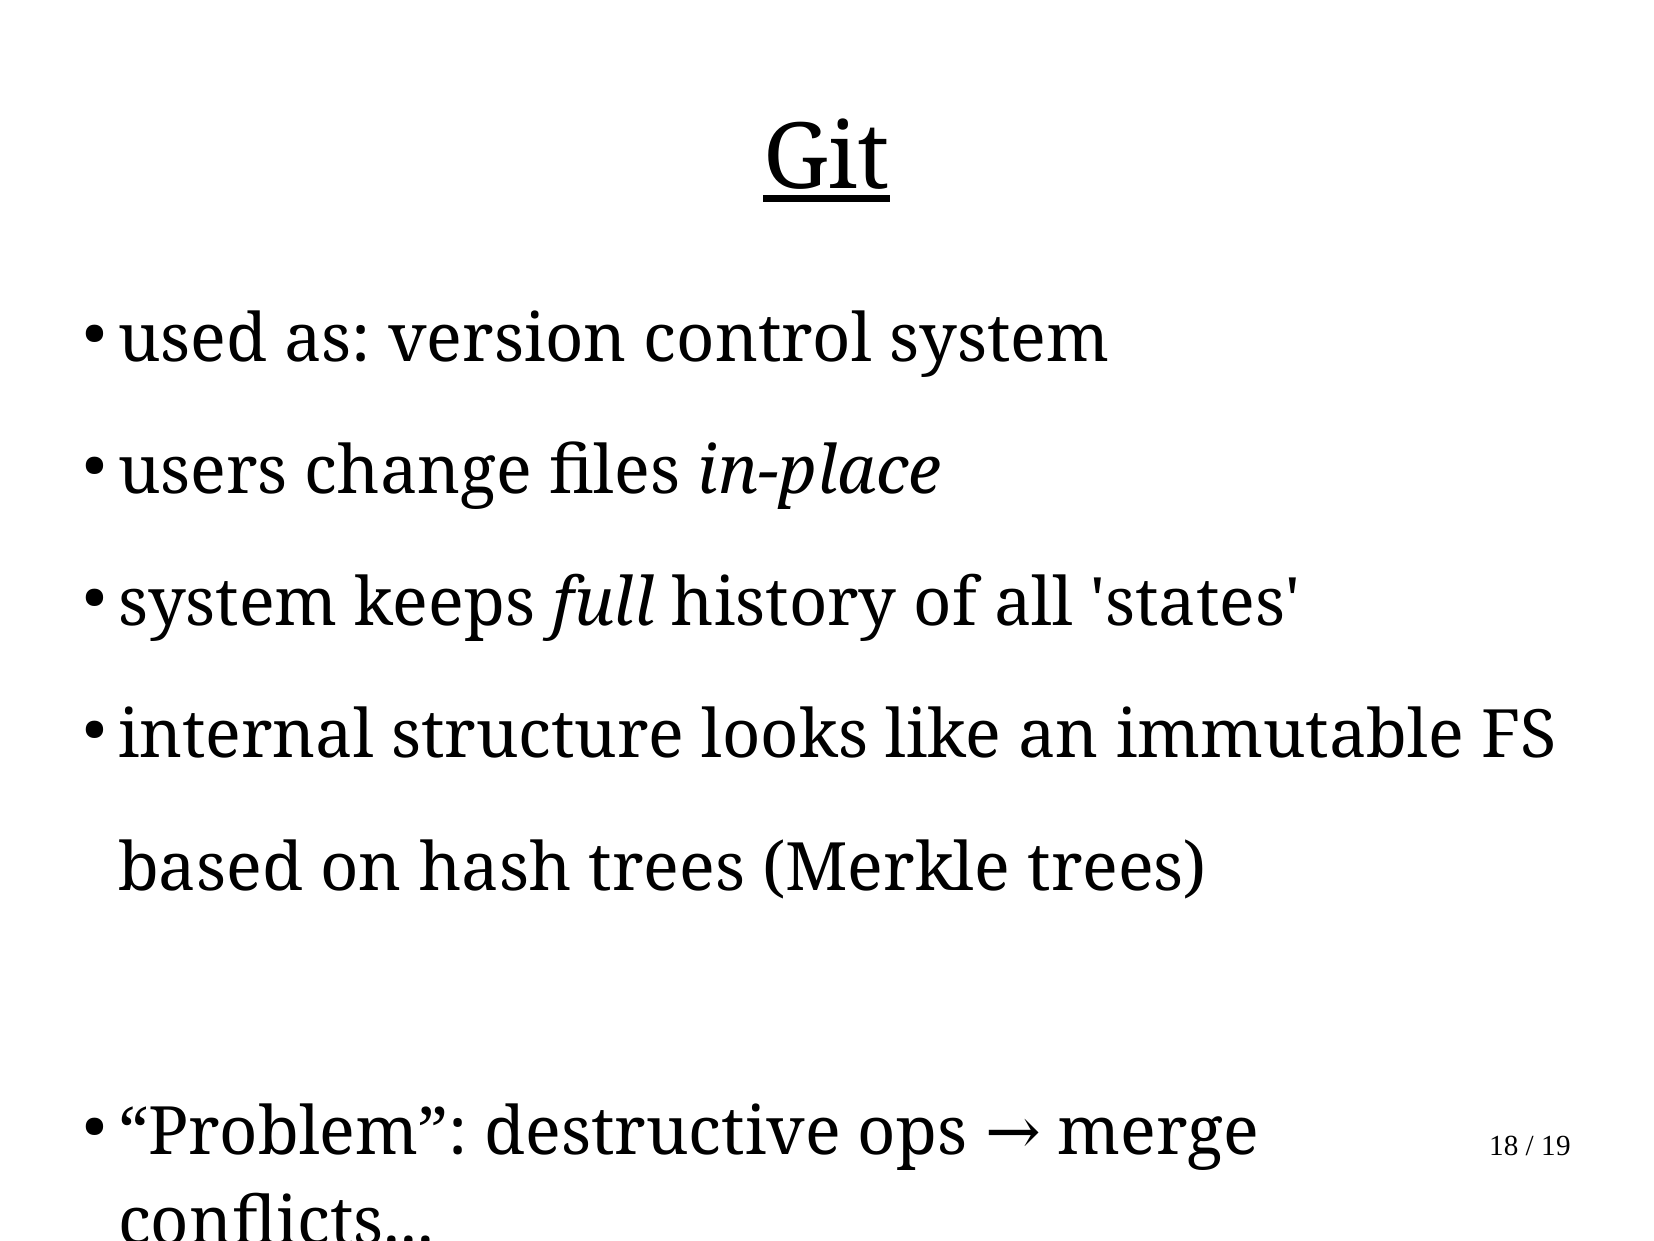

# Git
used as: version control system
users change files in-place
system keeps full history of all 'states'
internal structure looks like an immutable FS
based on hash trees (Merkle trees)
“Problem”: destructive ops → merge conflicts...
18